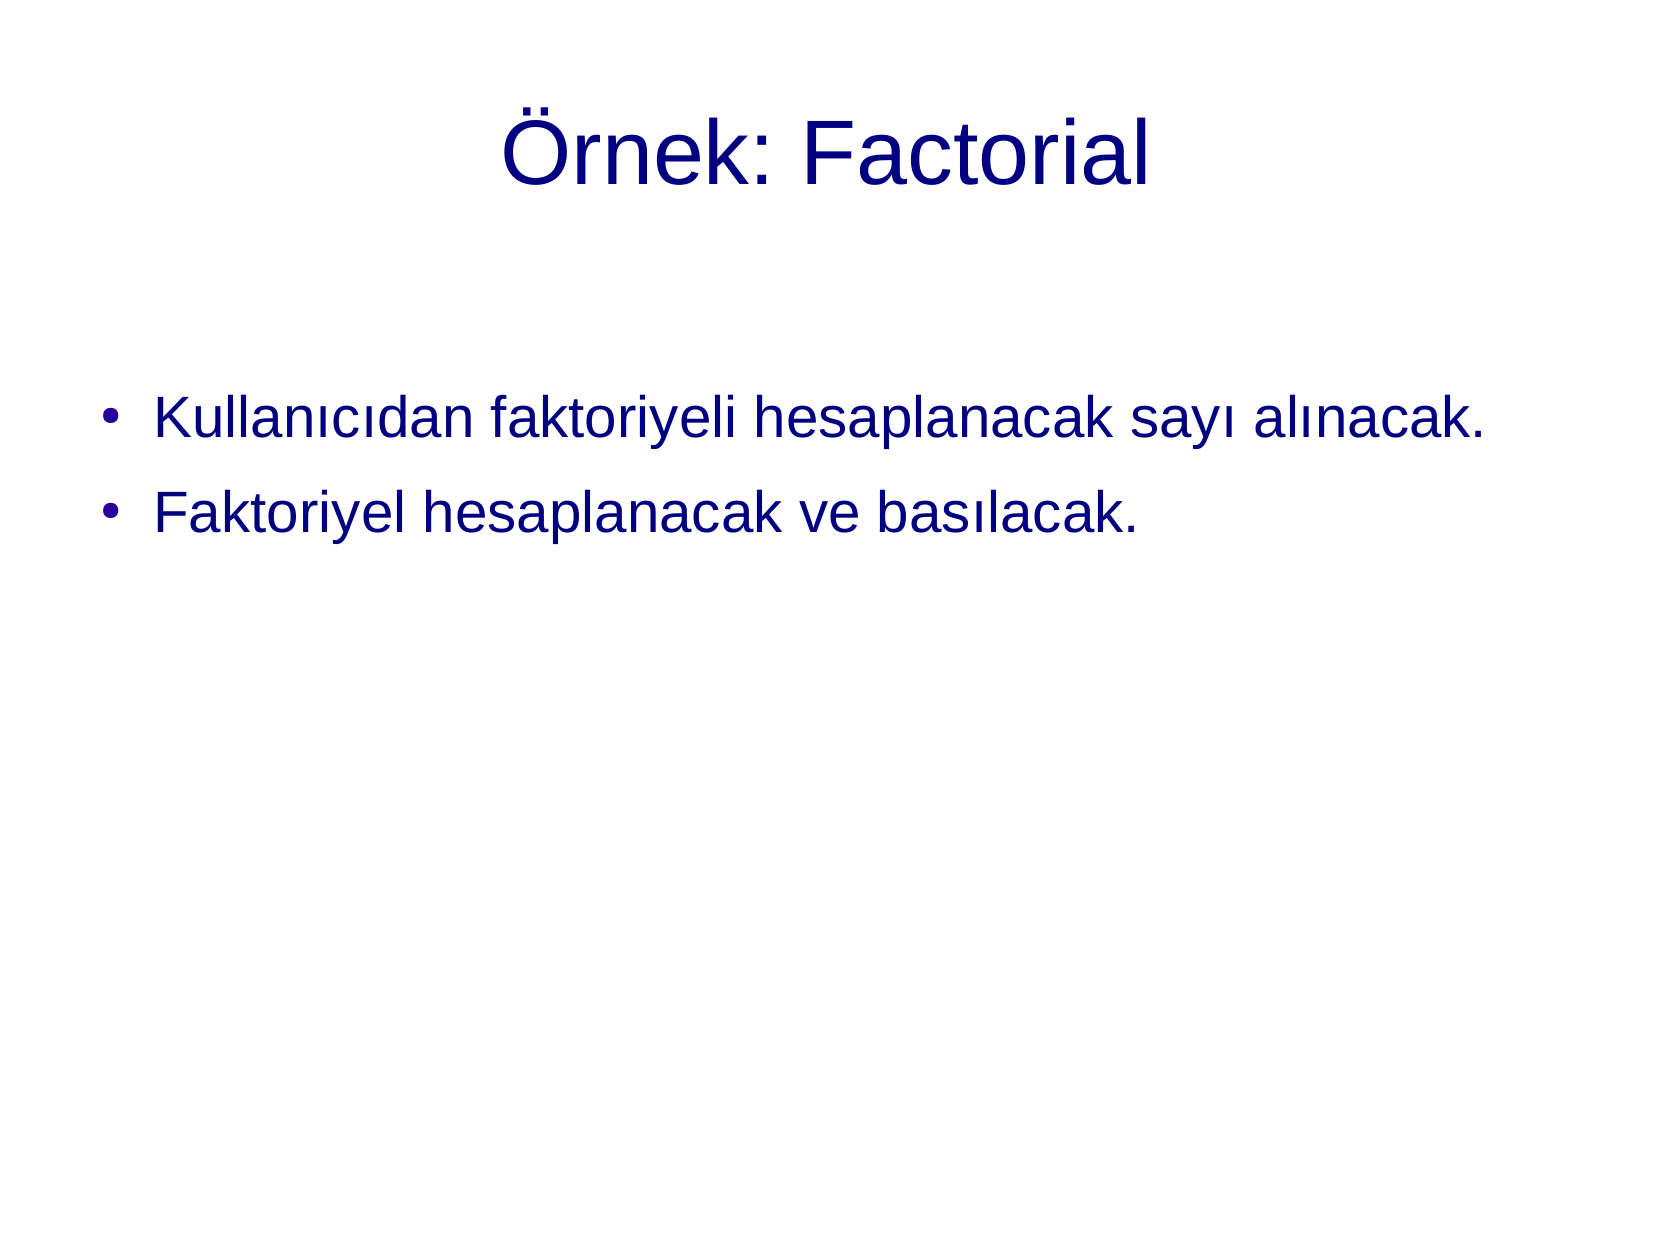

# Örnek: Factorial
Kullanıcıdan faktoriyeli hesaplanacak sayı alınacak.
Faktoriyel hesaplanacak ve basılacak.